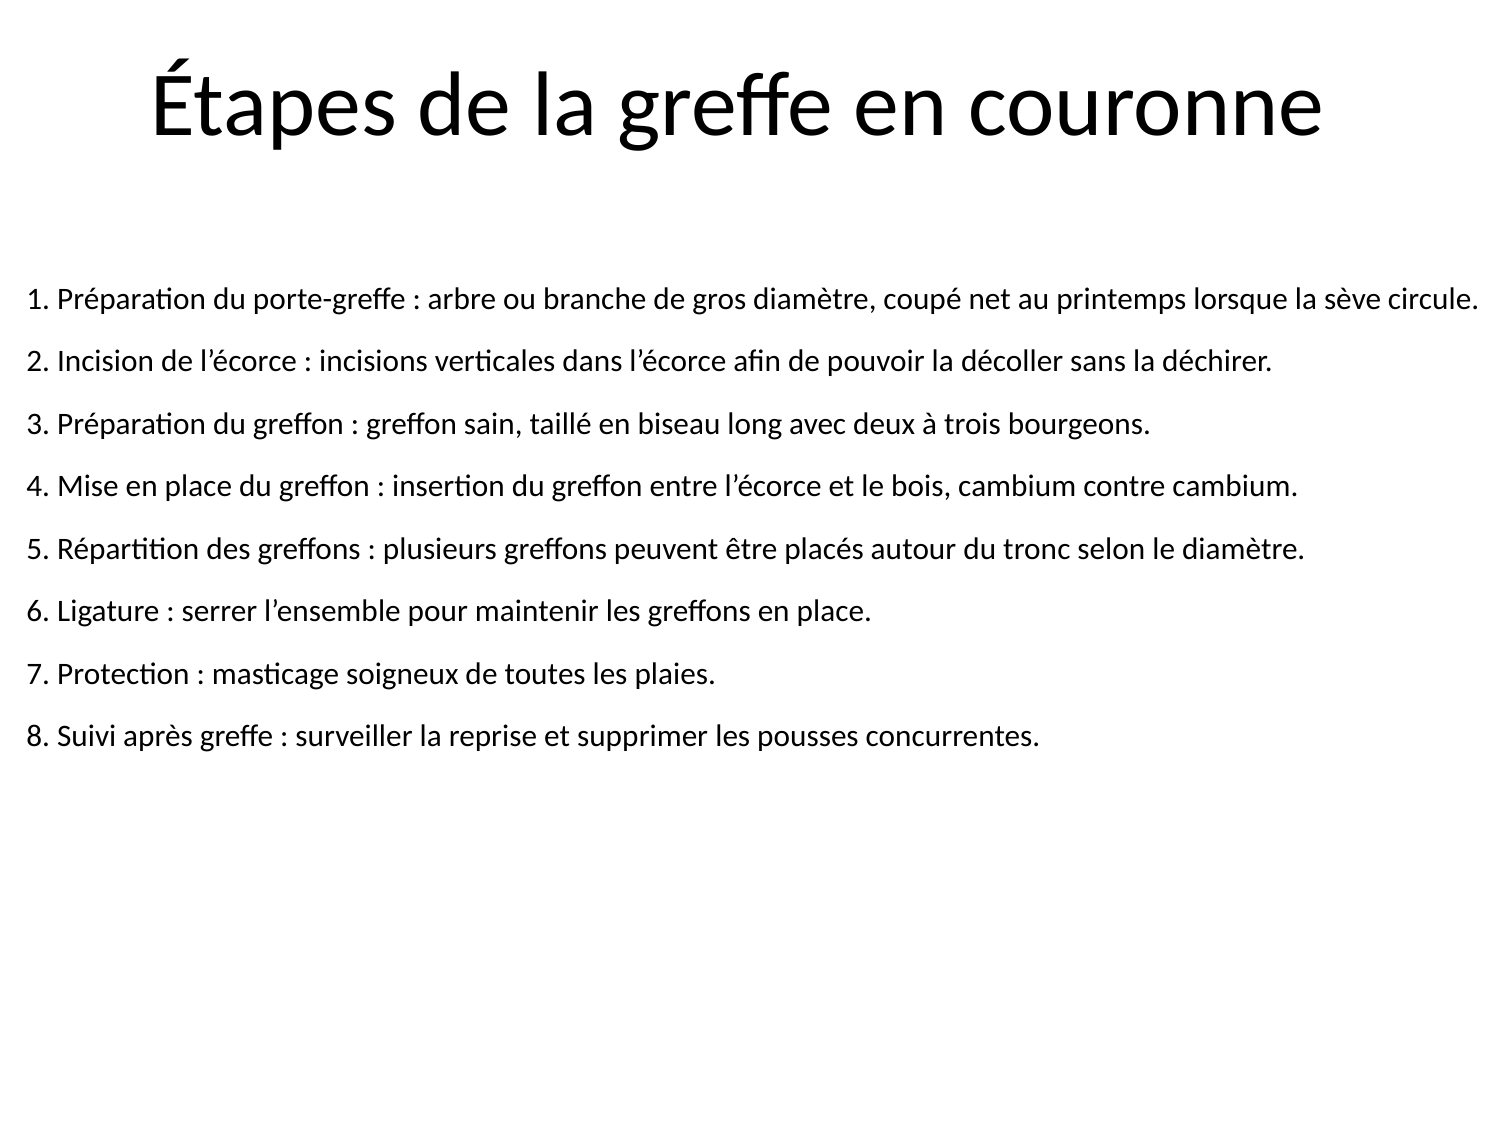

Étapes de la greffe en couronne
1. Préparation du porte-greffe : arbre ou branche de gros diamètre, coupé net au printemps lorsque la sève circule.
2. Incision de l’écorce : incisions verticales dans l’écorce afin de pouvoir la décoller sans la déchirer.
3. Préparation du greffon : greffon sain, taillé en biseau long avec deux à trois bourgeons.
4. Mise en place du greffon : insertion du greffon entre l’écorce et le bois, cambium contre cambium.
5. Répartition des greffons : plusieurs greffons peuvent être placés autour du tronc selon le diamètre.
6. Ligature : serrer l’ensemble pour maintenir les greffons en place.
7. Protection : masticage soigneux de toutes les plaies.
8. Suivi après greffe : surveiller la reprise et supprimer les pousses concurrentes.